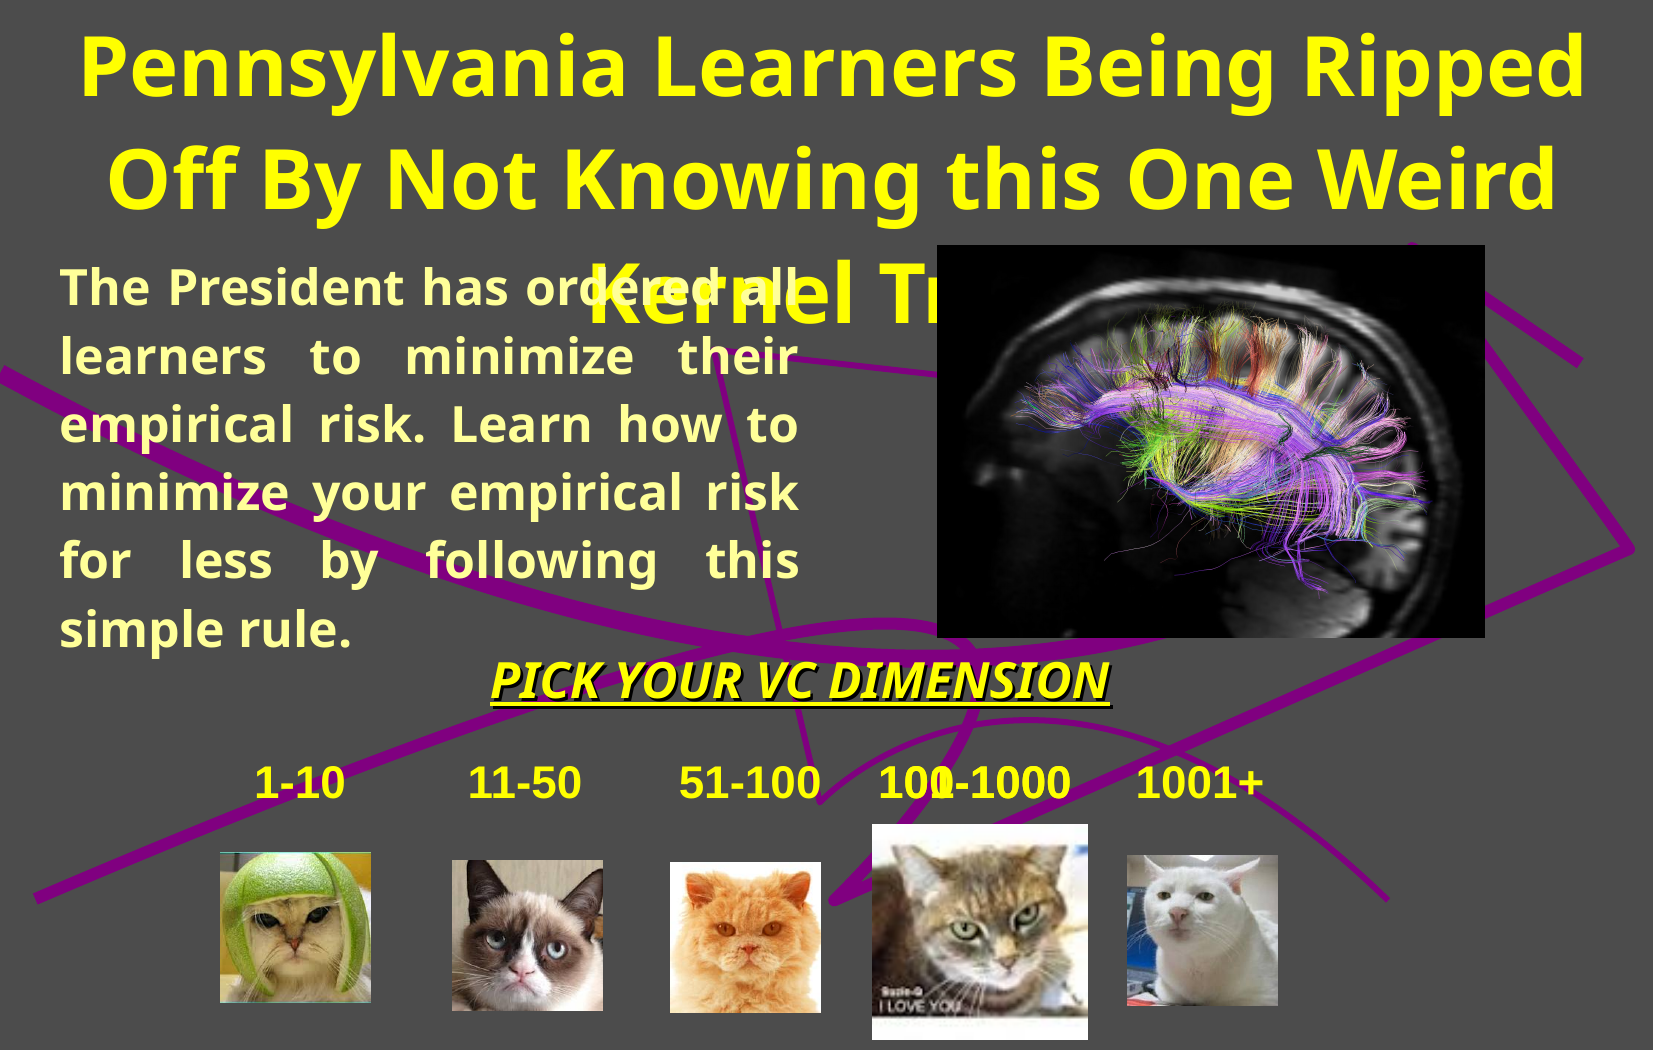

Pennsylvania Learners Being Ripped Off By Not Knowing this One Weird Kernel Trick
The President has ordered all learners to minimize their empirical risk. Learn how to minimize your empirical risk for less by following this simple rule.
PICK YOUR VC DIMENSION
1-10
11-50
51-100
101-1000
100-1000
1001+